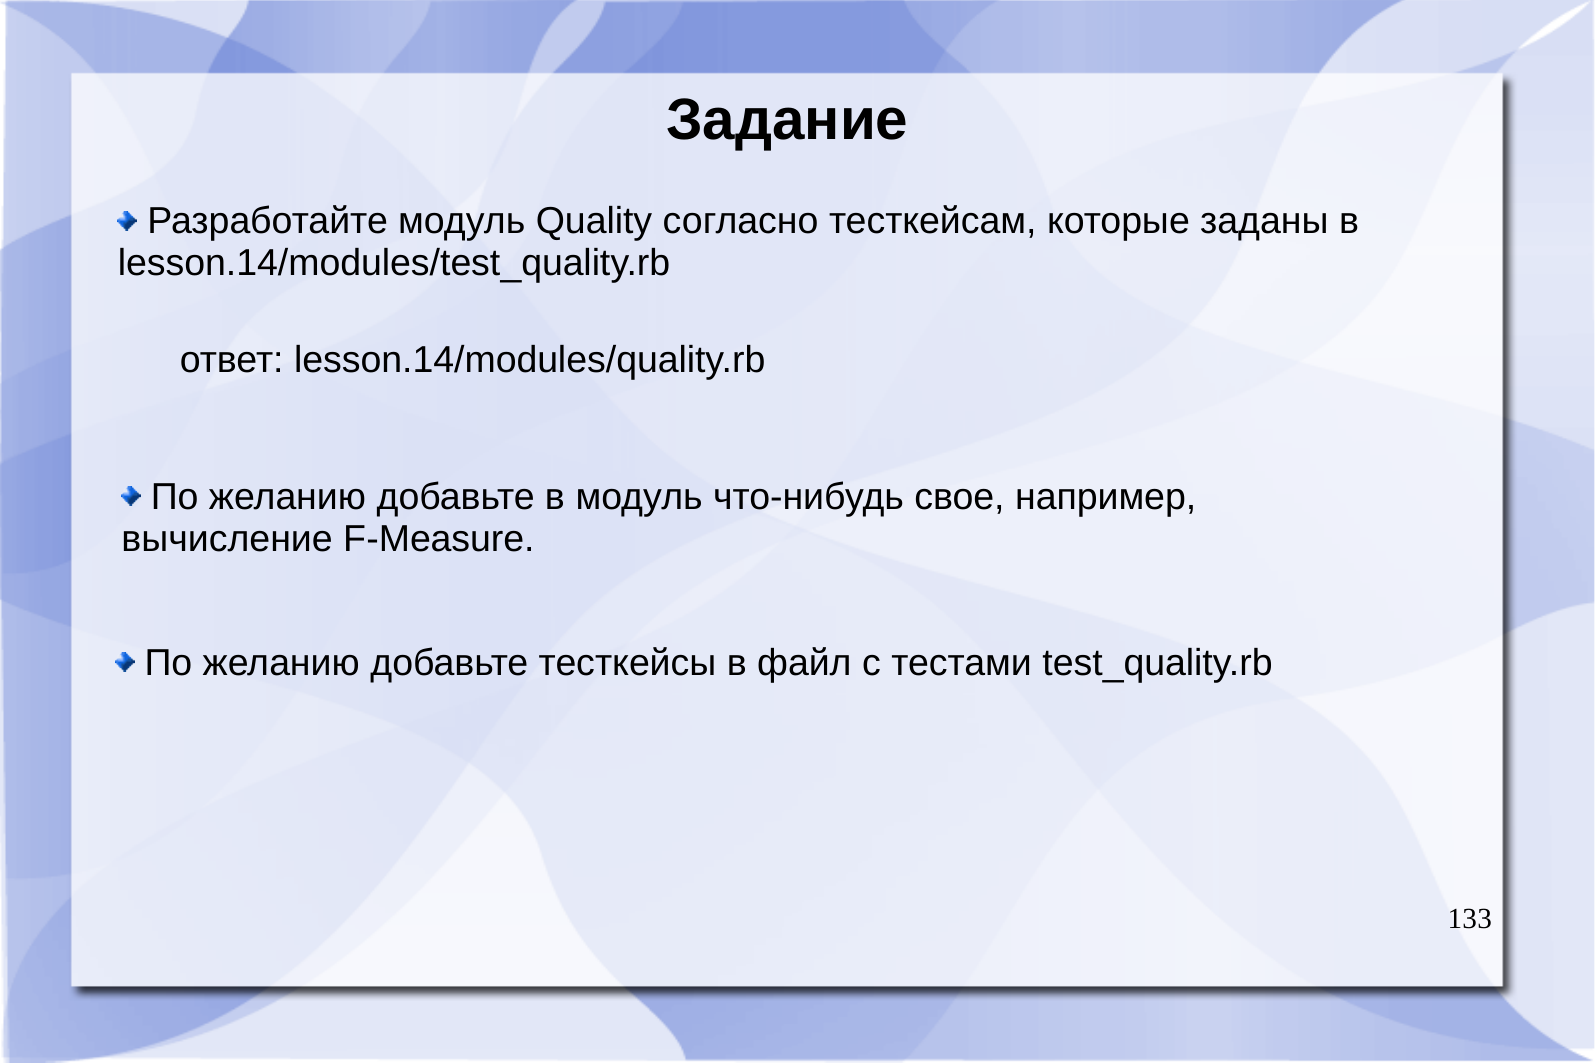

# Задание
 Разработайте модуль Quality согласно тесткейсам, которые заданы в lesson.14/modules/test_quality.rb
ответ: lesson.14/modules/quality.rb
 По желанию добавьте в модуль что-нибудь свое, например, вычисление F-Measure.
 По желанию добавьте тесткейсы в файл с тестами test_quality.rb
133